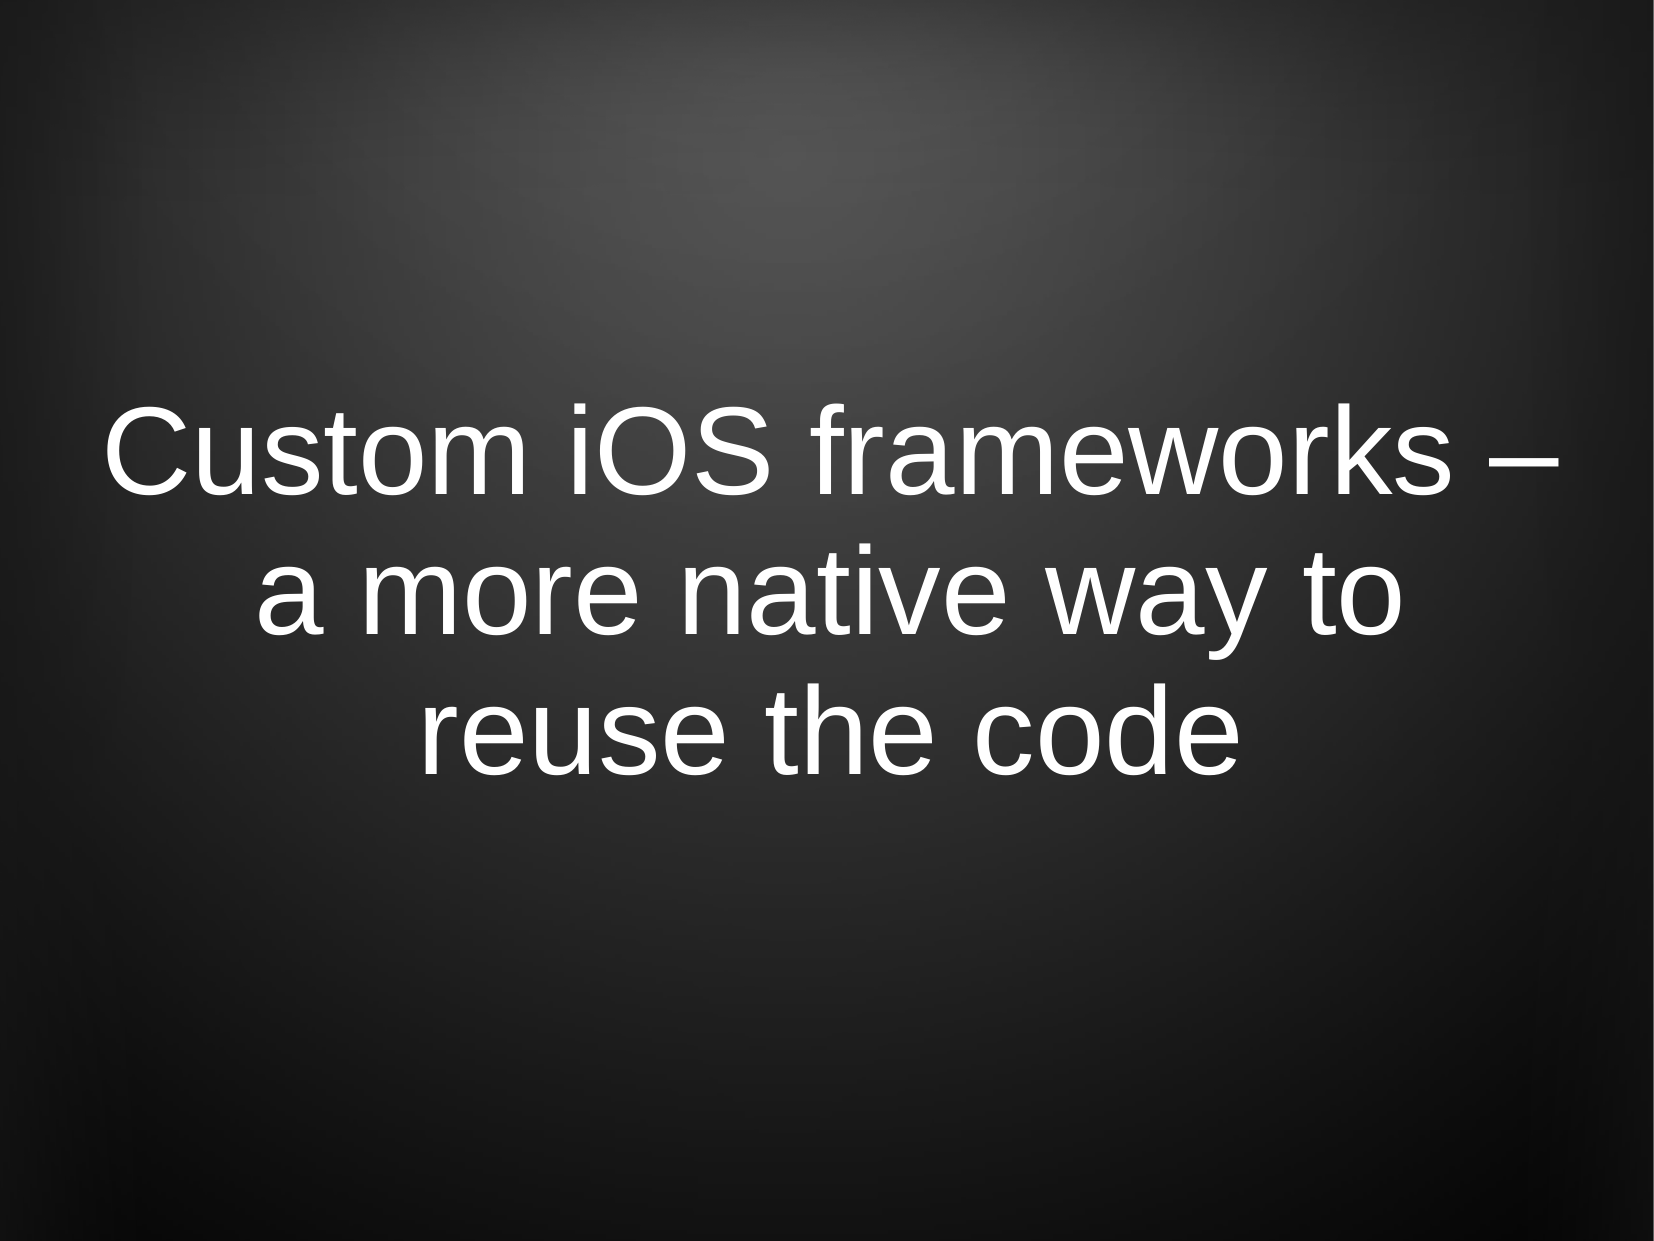

# Custom iOS frameworks – a more native way to reuse the code